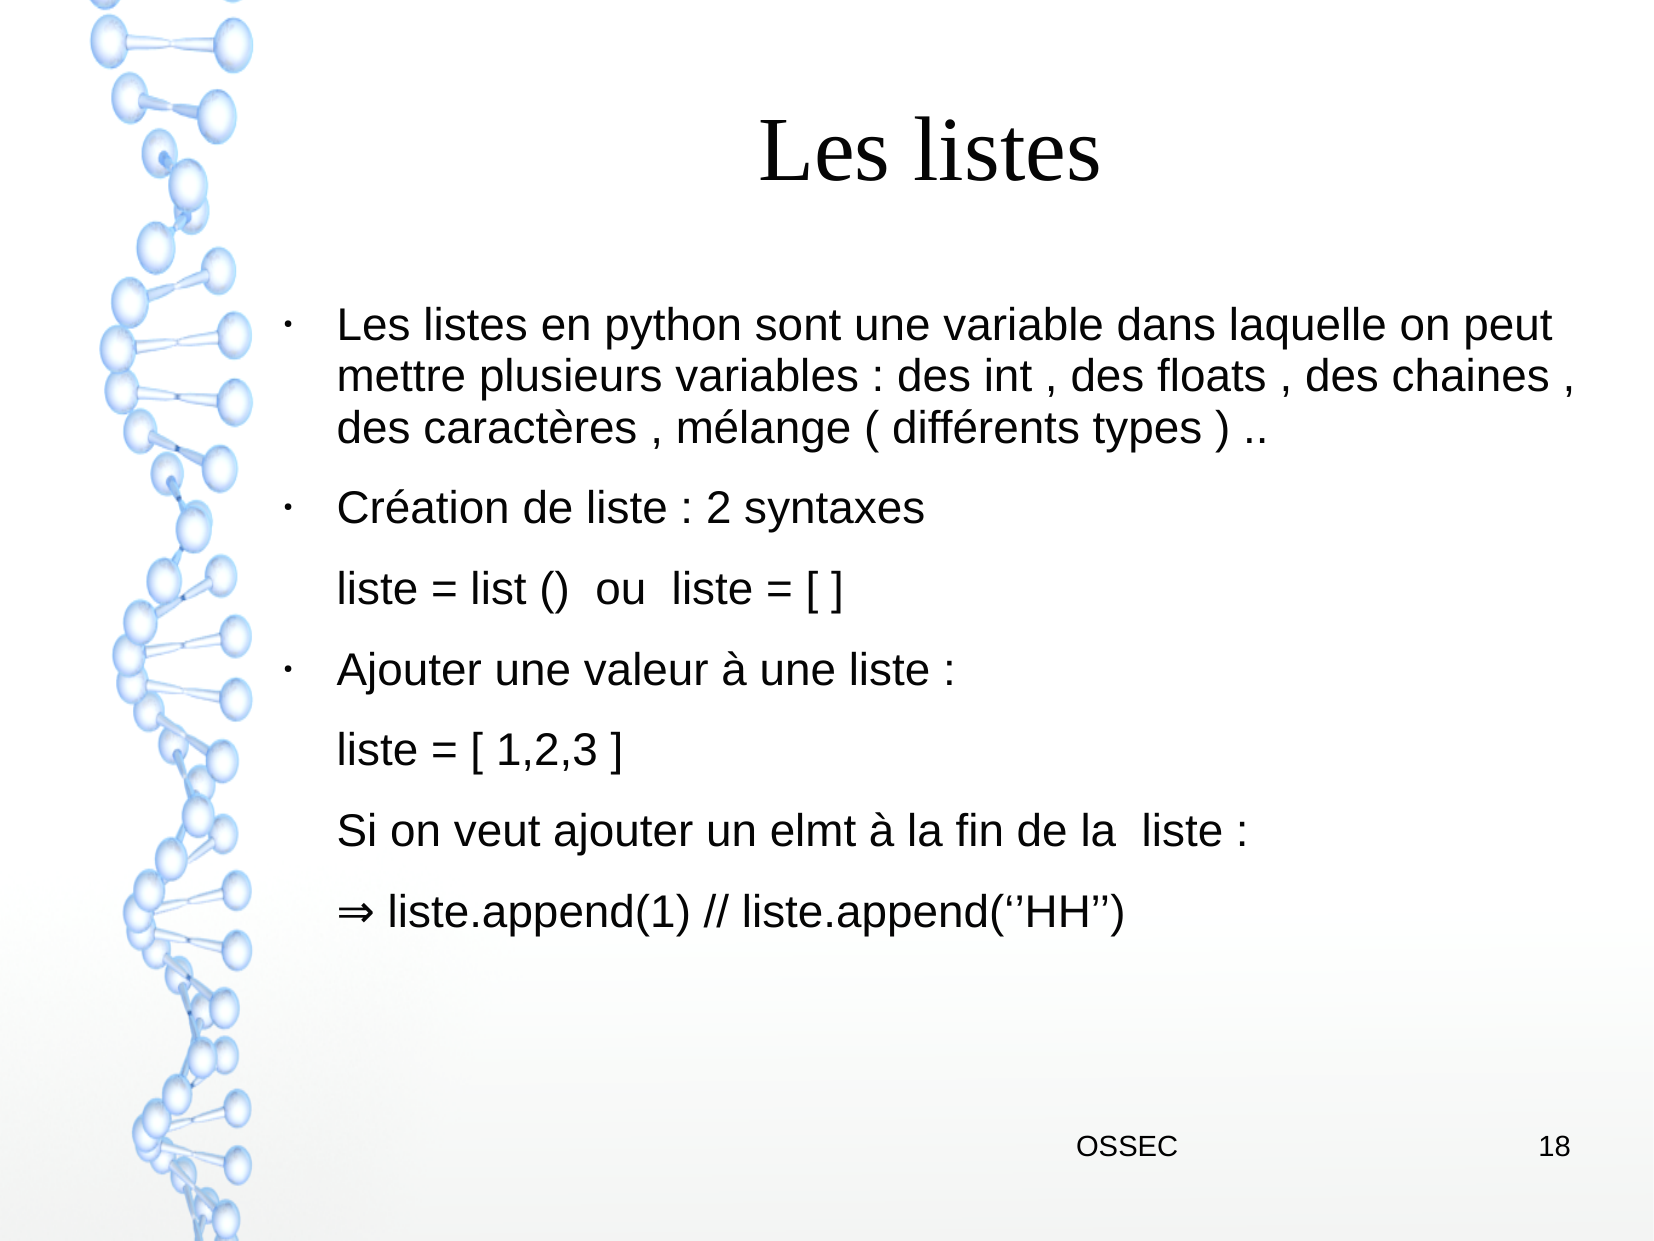

# Les listes
Les listes en python sont une variable dans laquelle on peut mettre plusieurs variables : des int , des floats , des chaines , des caractères , mélange ( différents types ) ..
Création de liste : 2 syntaxes
liste = list () ou liste = [ ]
Ajouter une valeur à une liste :
liste = [ 1,2,3 ]
Si on veut ajouter un elmt à la fin de la liste :
⇒ liste.append(1) // liste.append(‘’HH’’)
OSSEC
18